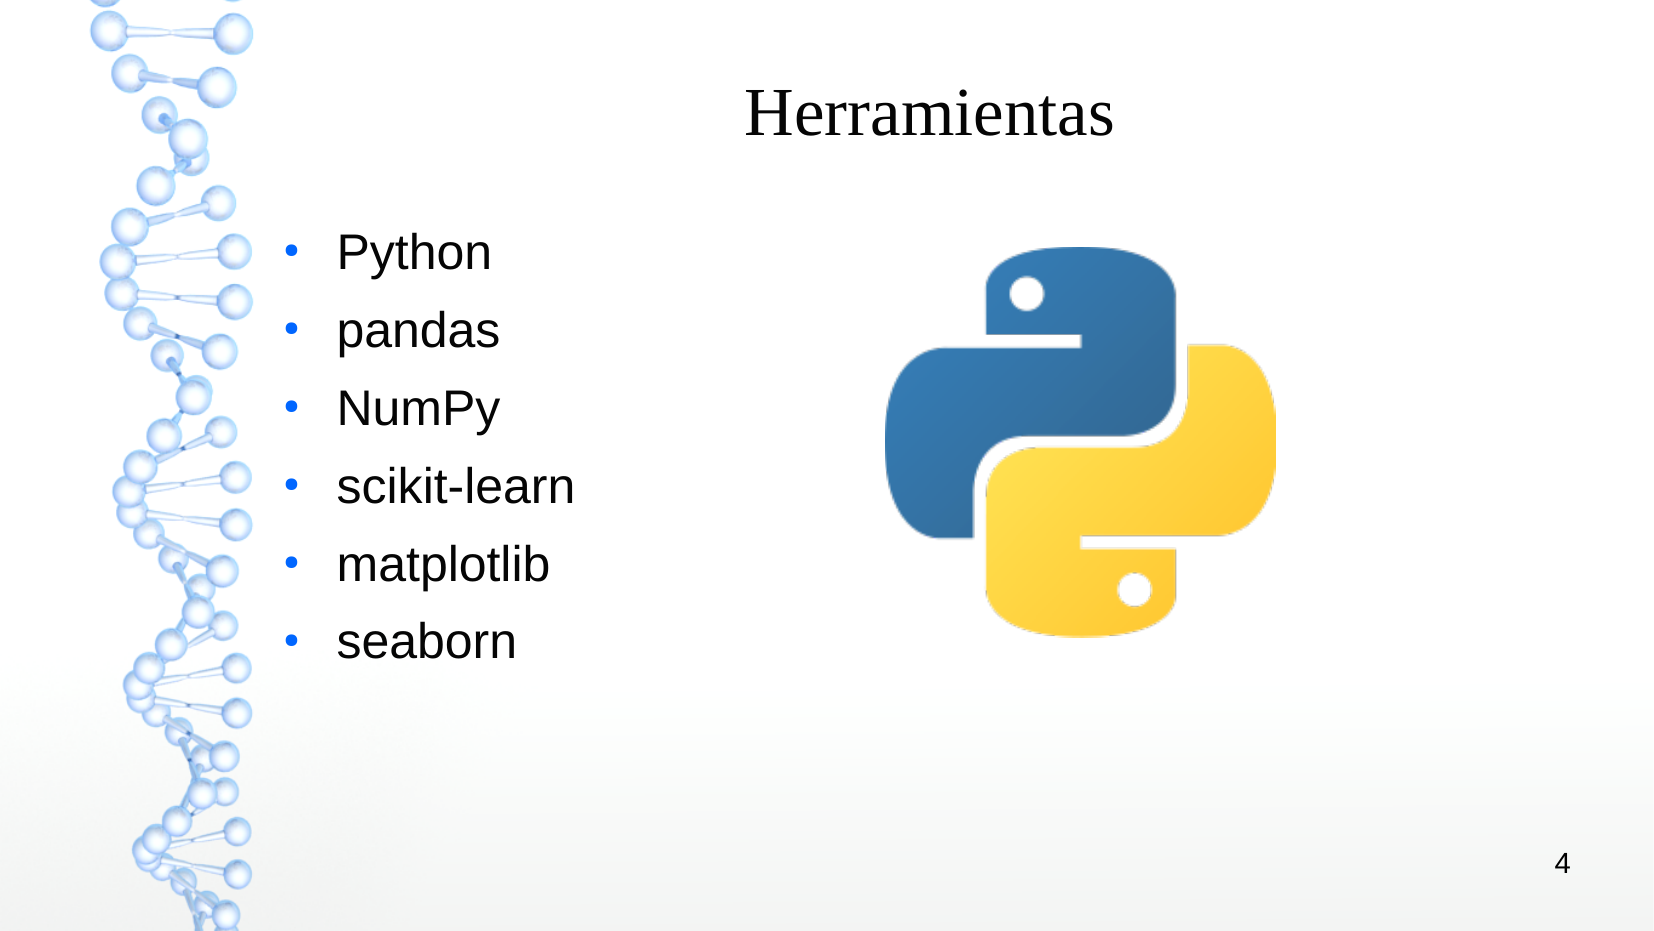

# Herramientas
Python
pandas
NumPy
scikit-learn
matplotlib
seaborn
4